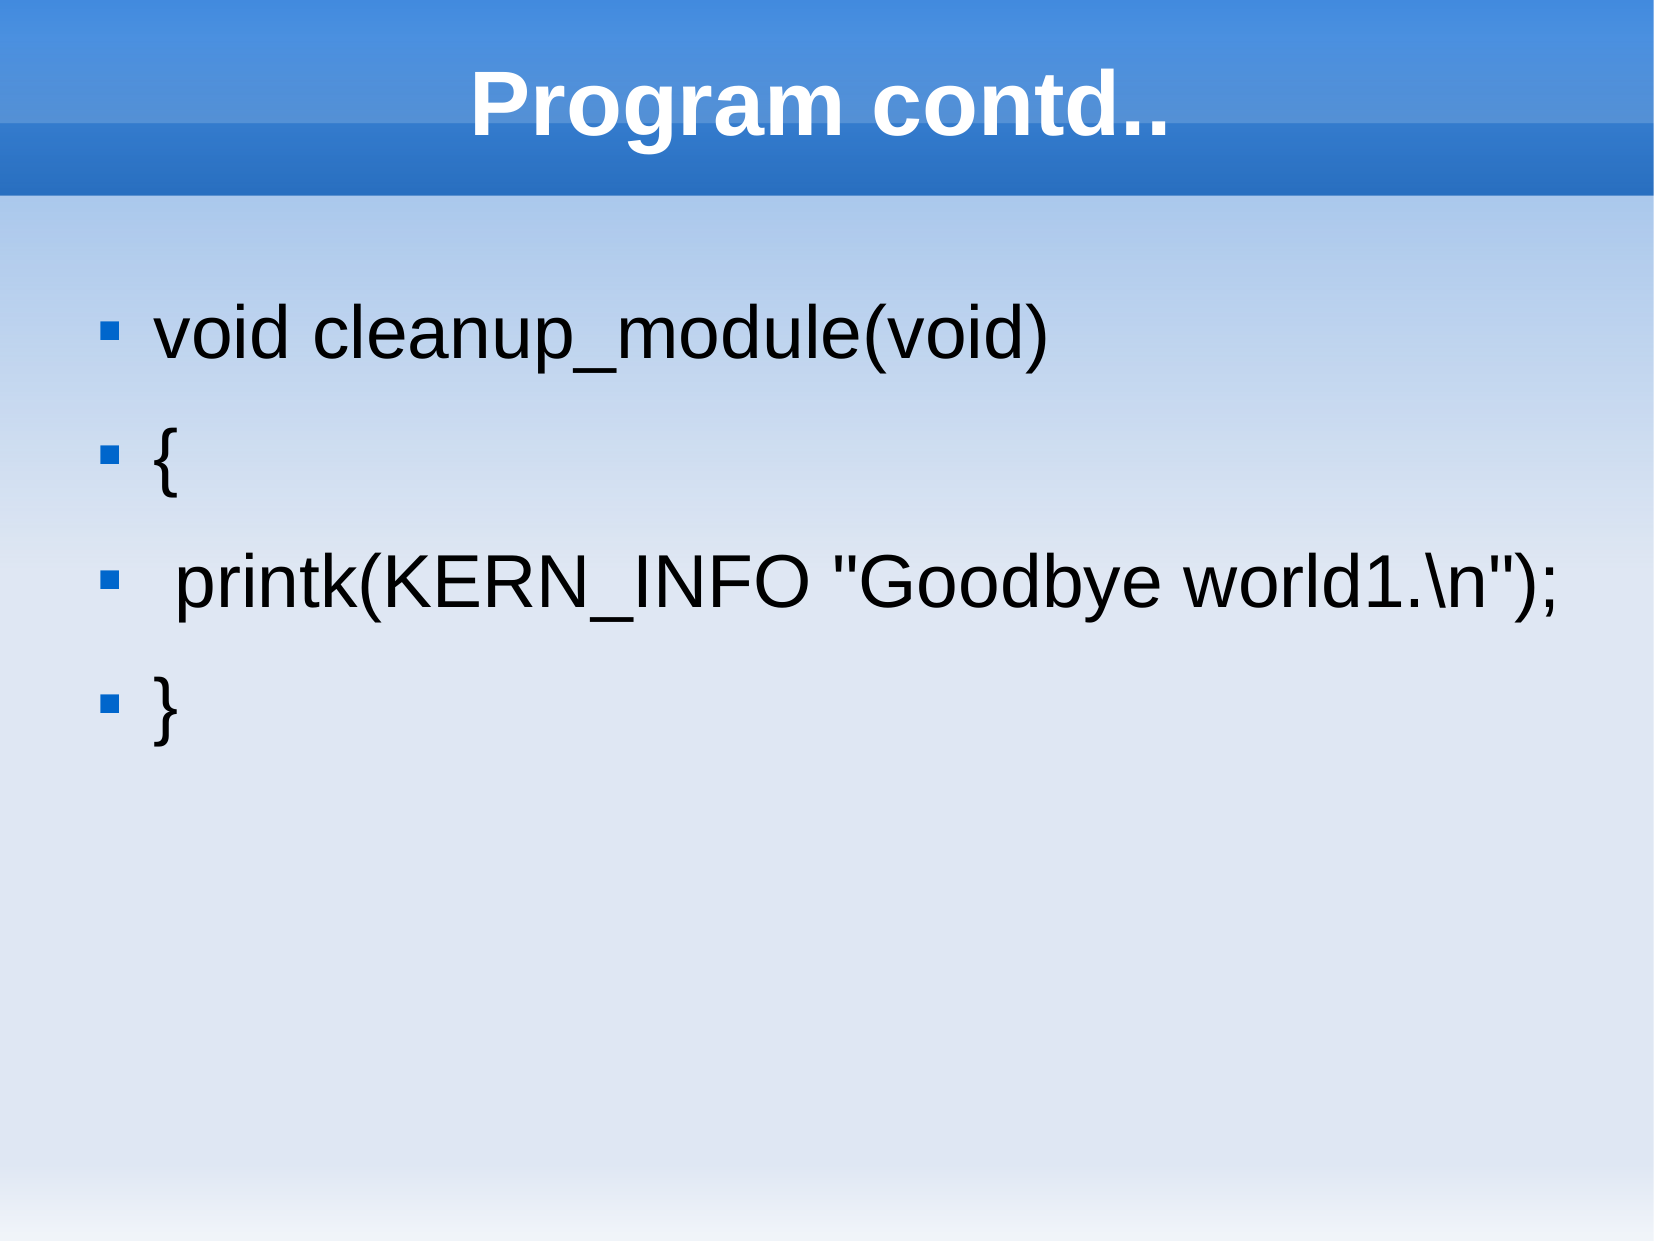

# Program contd..
void cleanup_module(void)
{
 printk(KERN_INFO "Goodbye world1.\n");
}